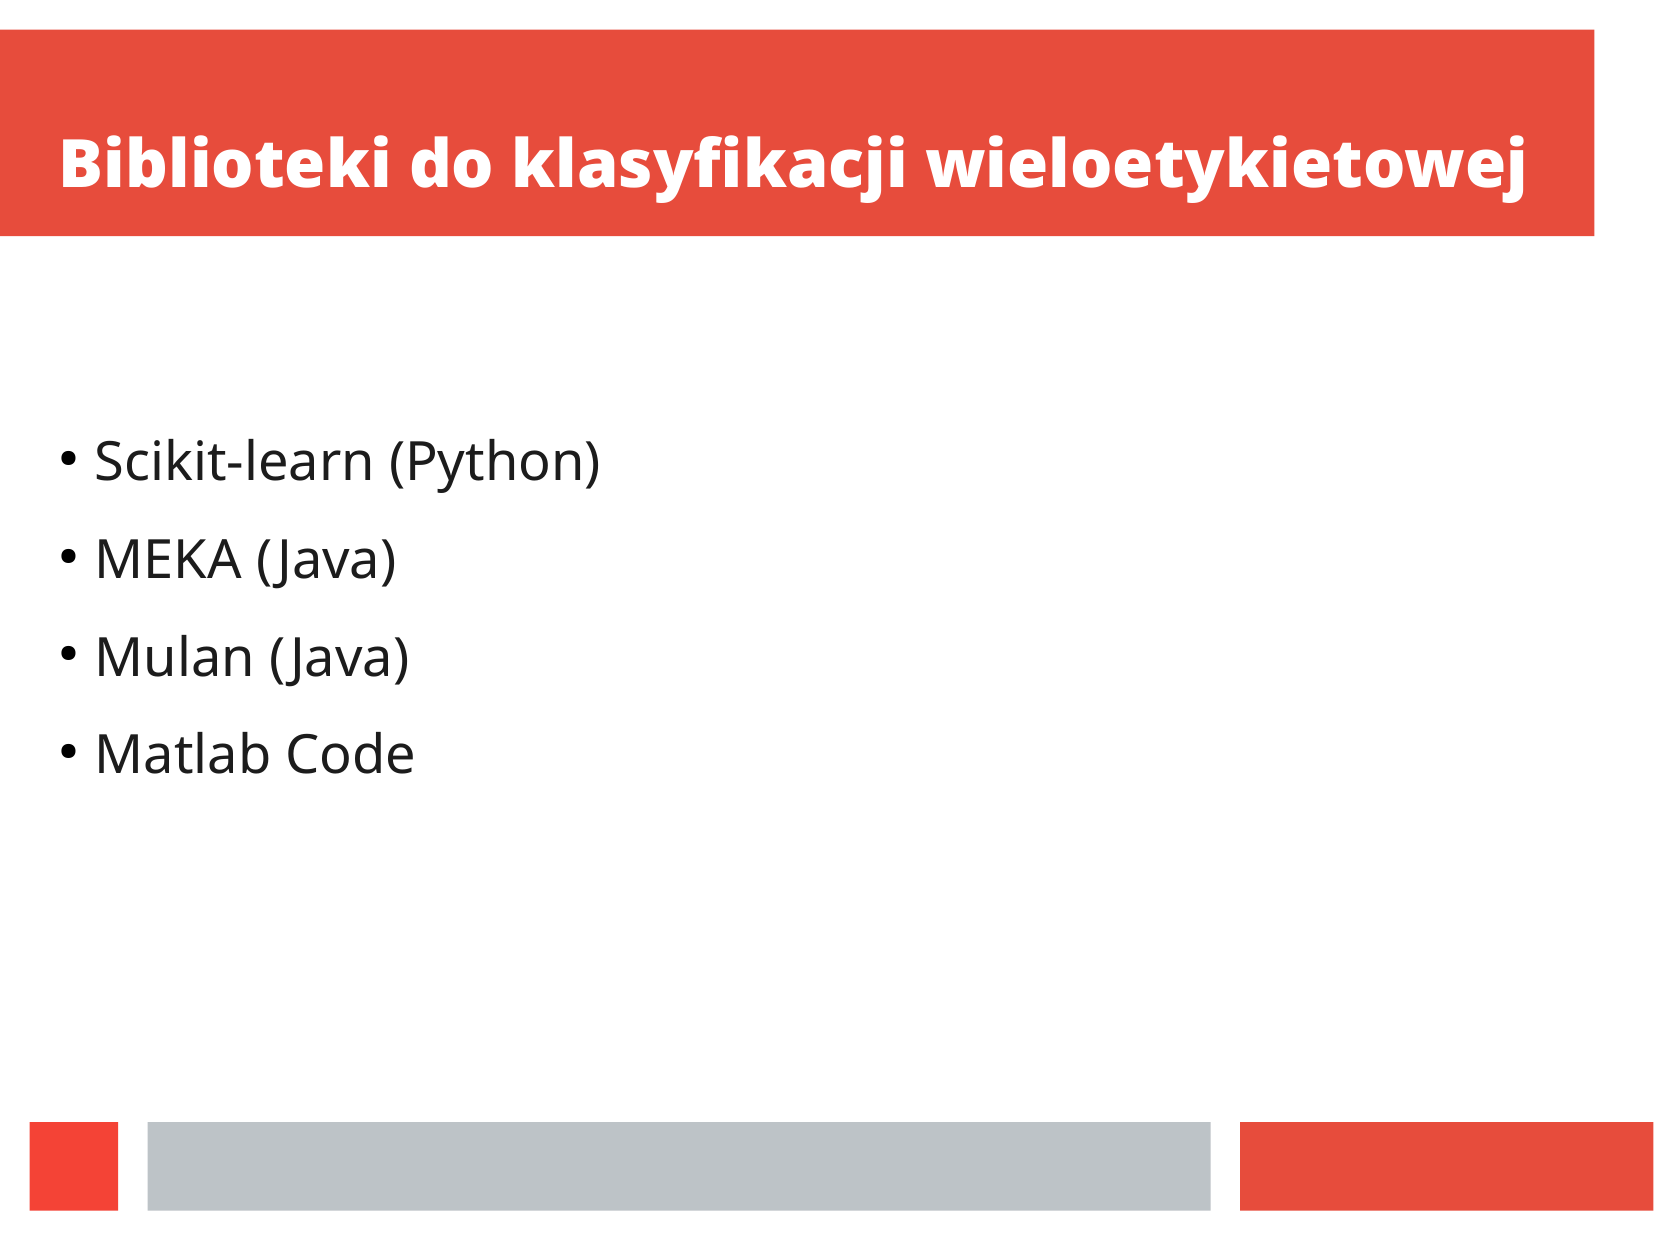

# Biblioteki do klasyfikacji wieloetykietowej
Scikit-learn (Python)
MEKA (Java)
Mulan (Java)
Matlab Code